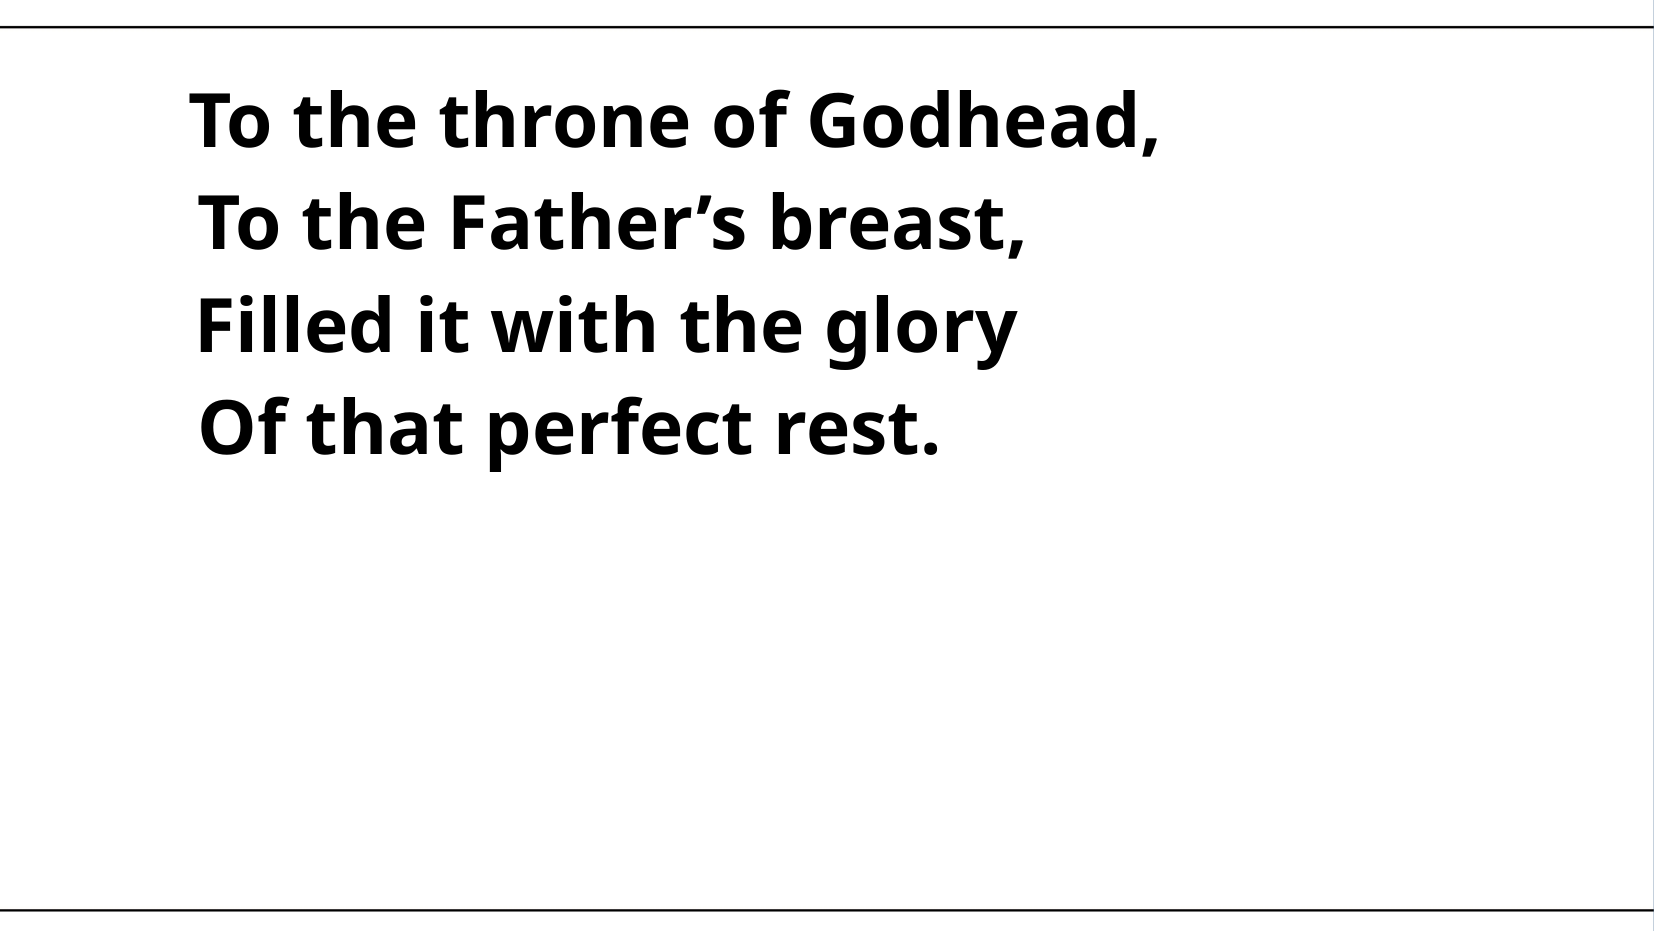

To the throne of Godhead,
 To the Father’s breast,
Filled it with the glory
 Of that perfect rest.